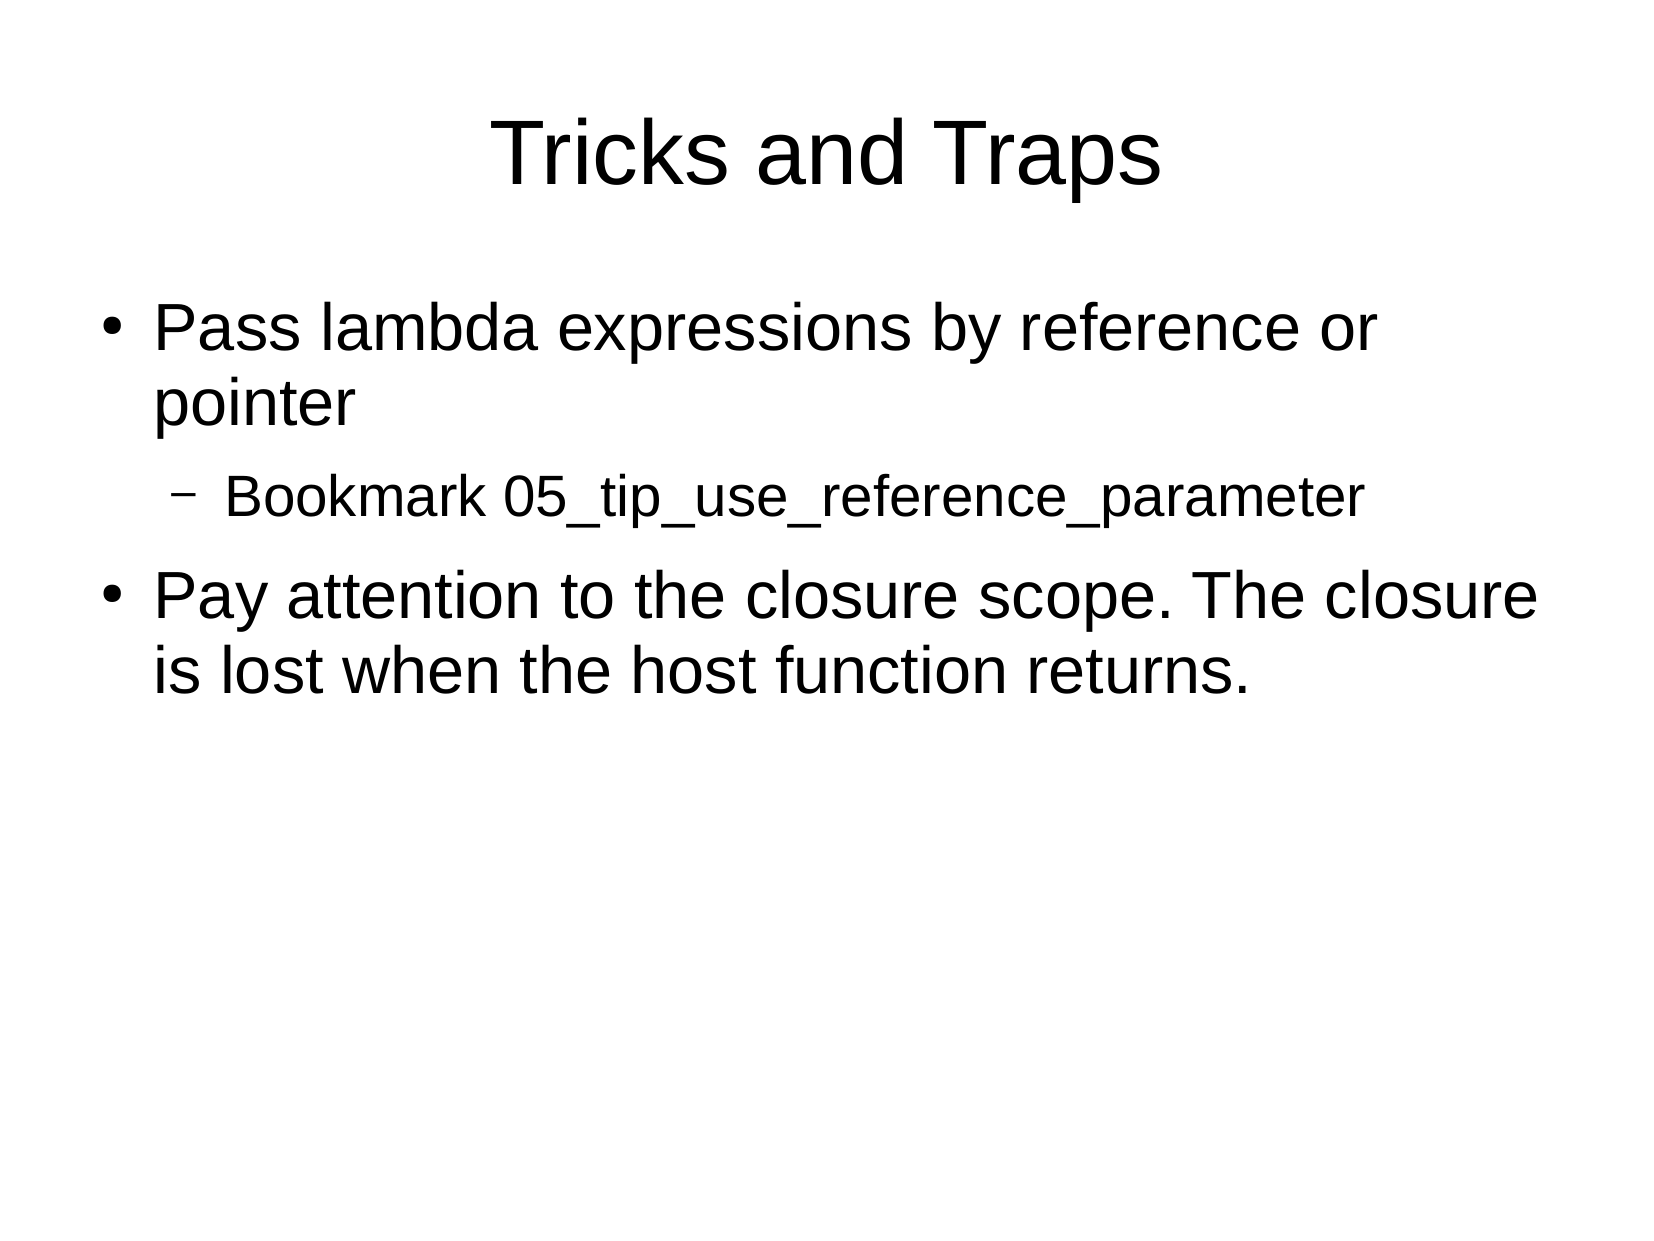

# Tricks and Traps
Pass lambda expressions by reference or pointer
Bookmark 05_tip_use_reference_parameter
Pay attention to the closure scope. The closure is lost when the host function returns.